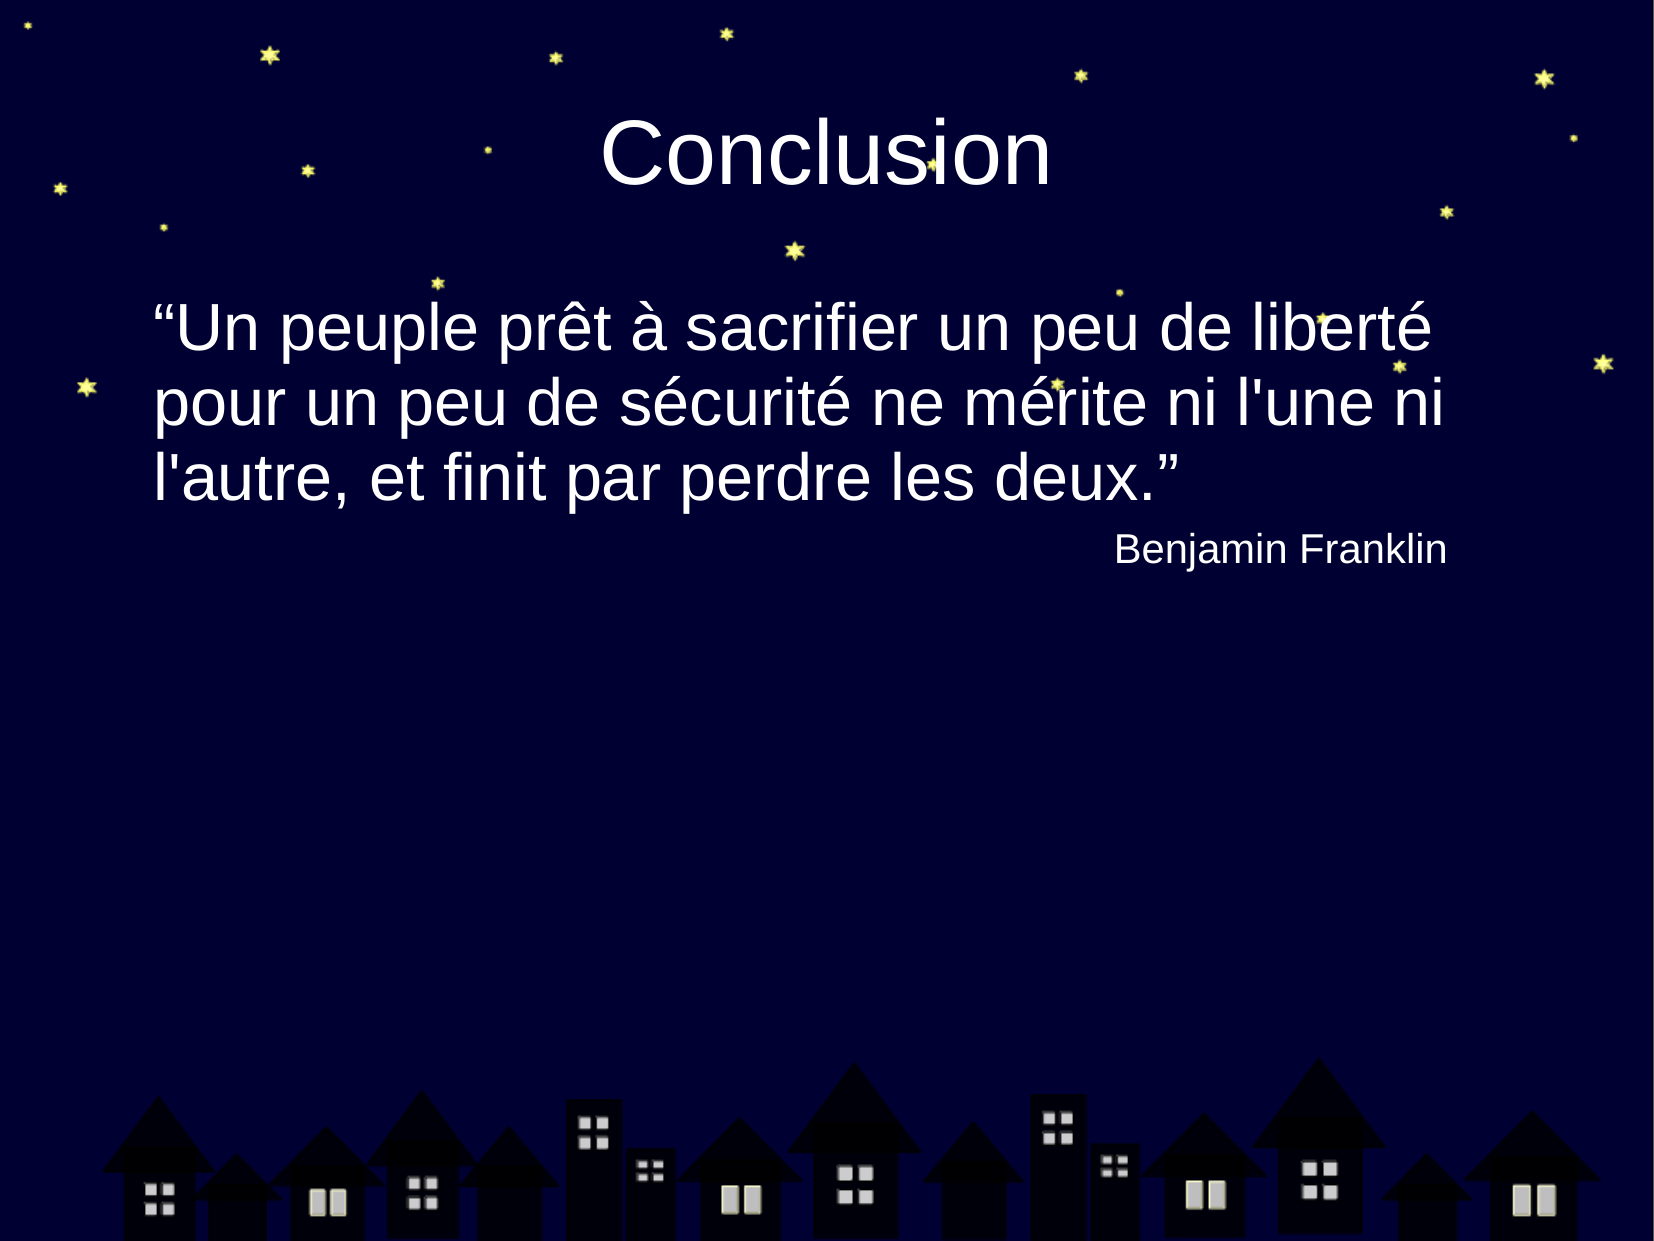

# Conclusion
“Un peuple prêt à sacrifier un peu de liberté pour un peu de sécurité ne mérite ni l'une ni l'autre, et finit par perdre les deux.”
 Benjamin Franklin